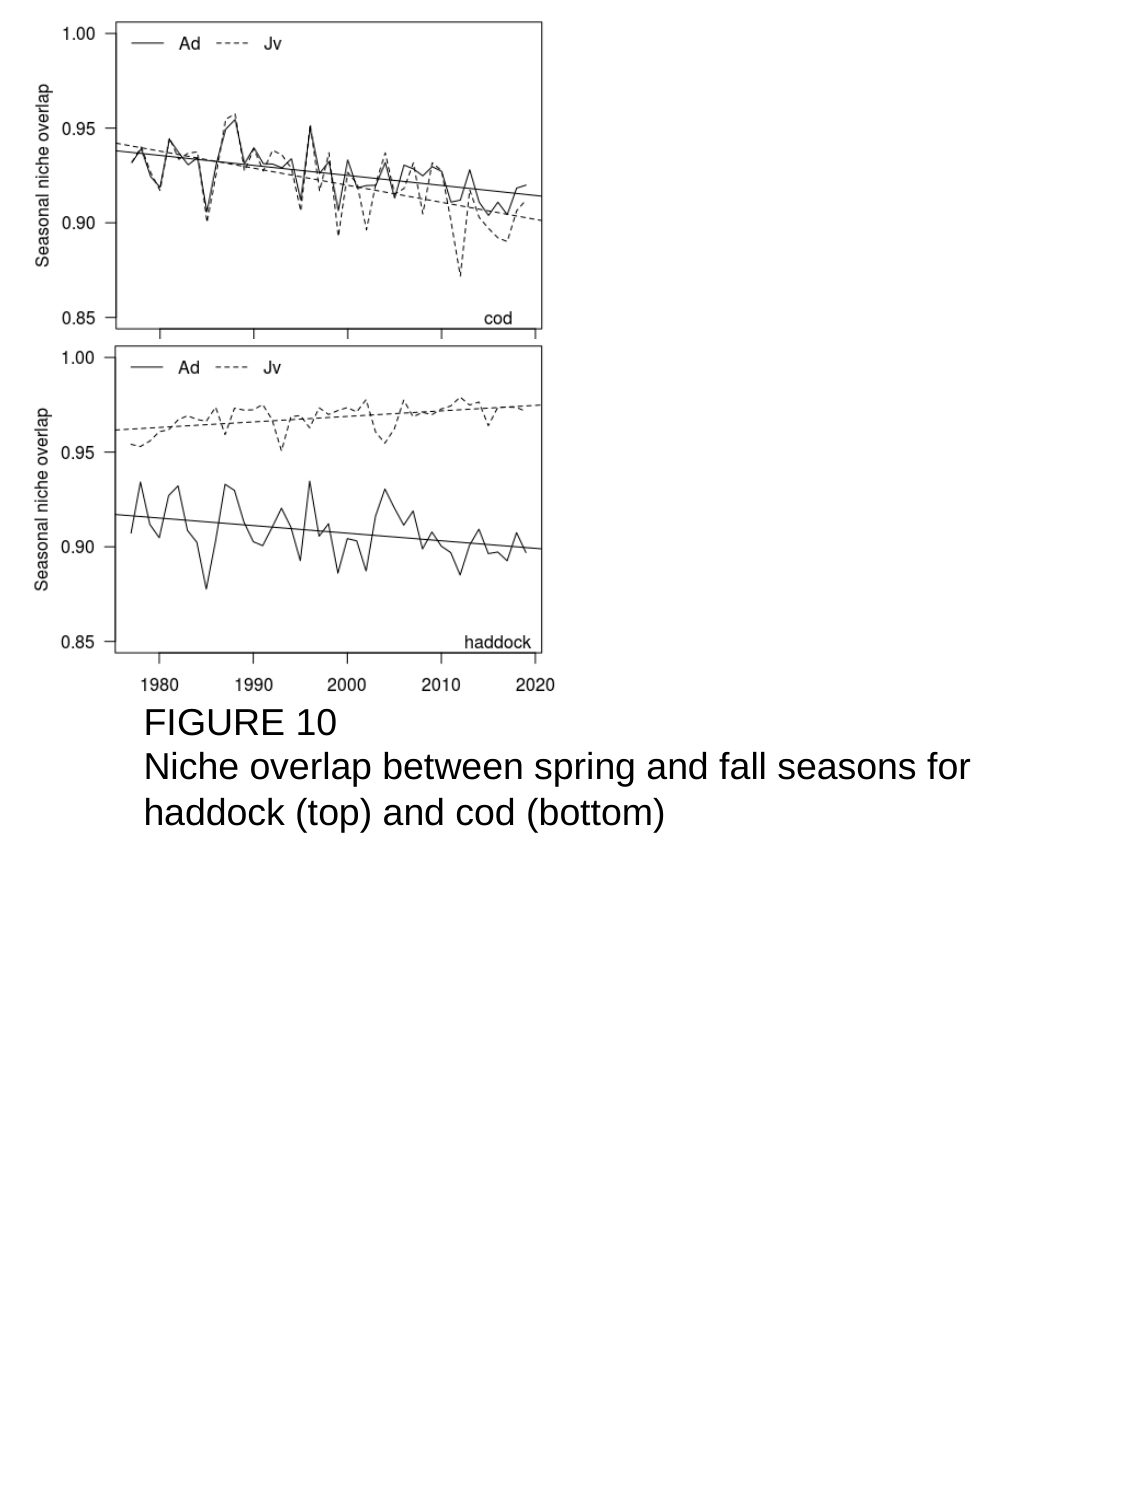

FIGURE 10
Niche overlap between spring and fall seasons for
haddock (top) and cod (bottom)